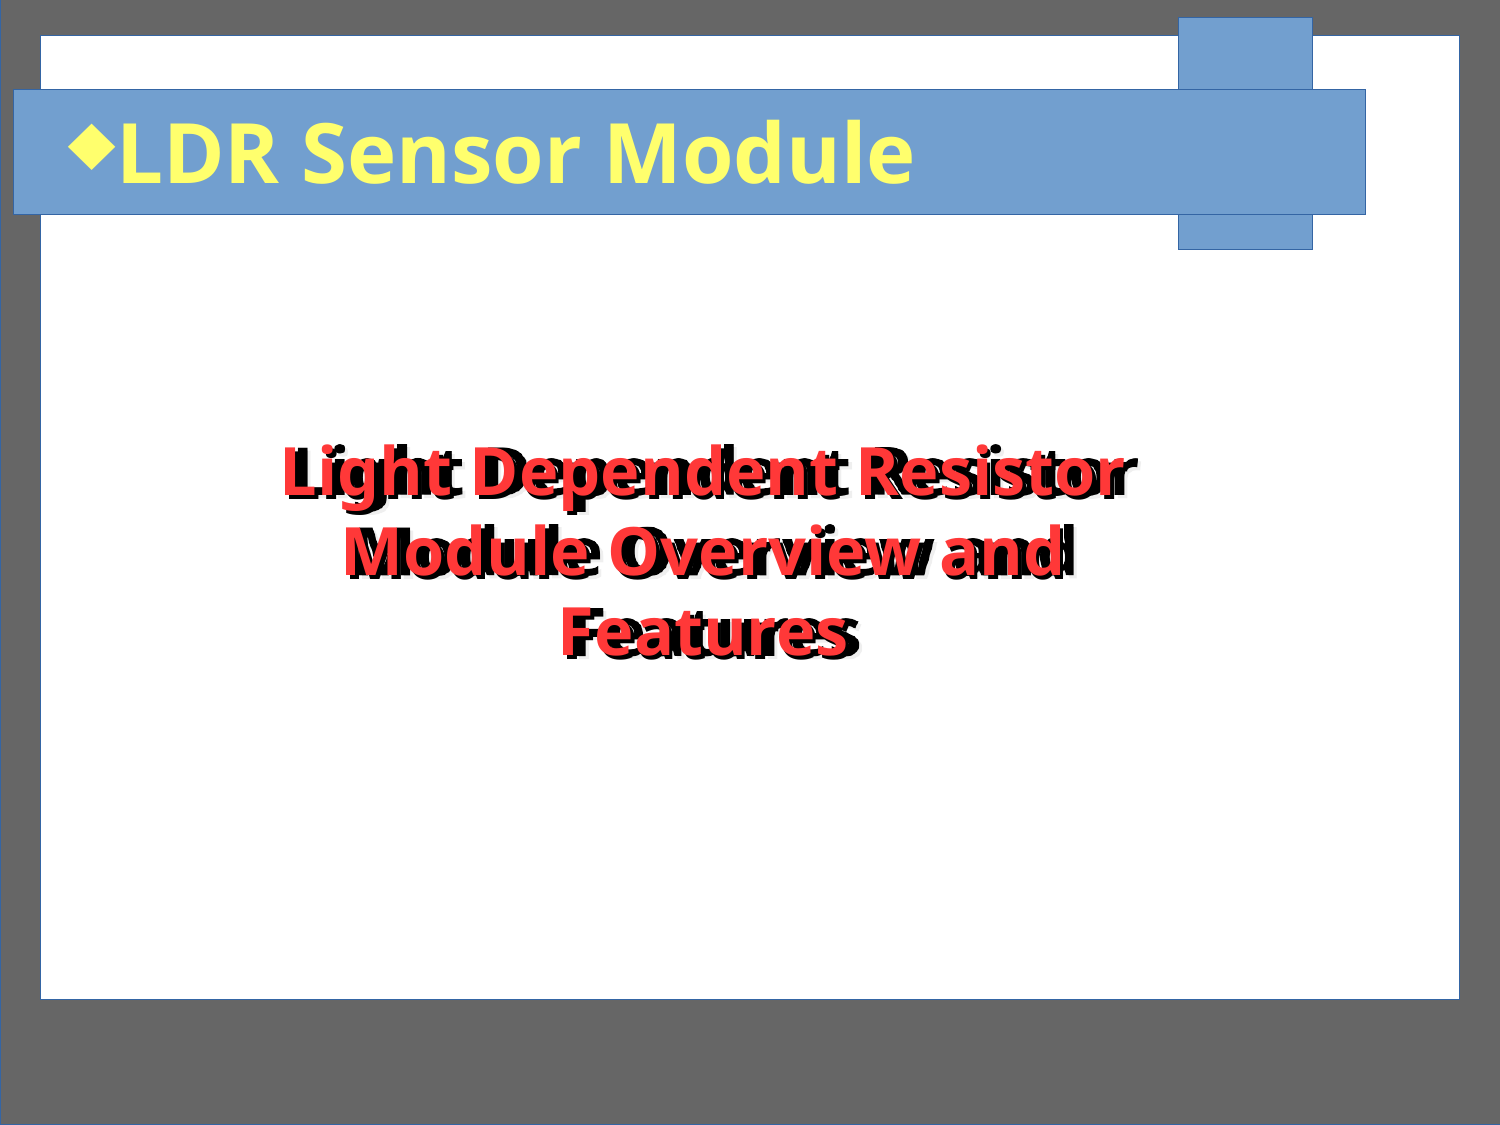

LDR Sensor Module
# Light Dependent Resistor Module Overview and Features